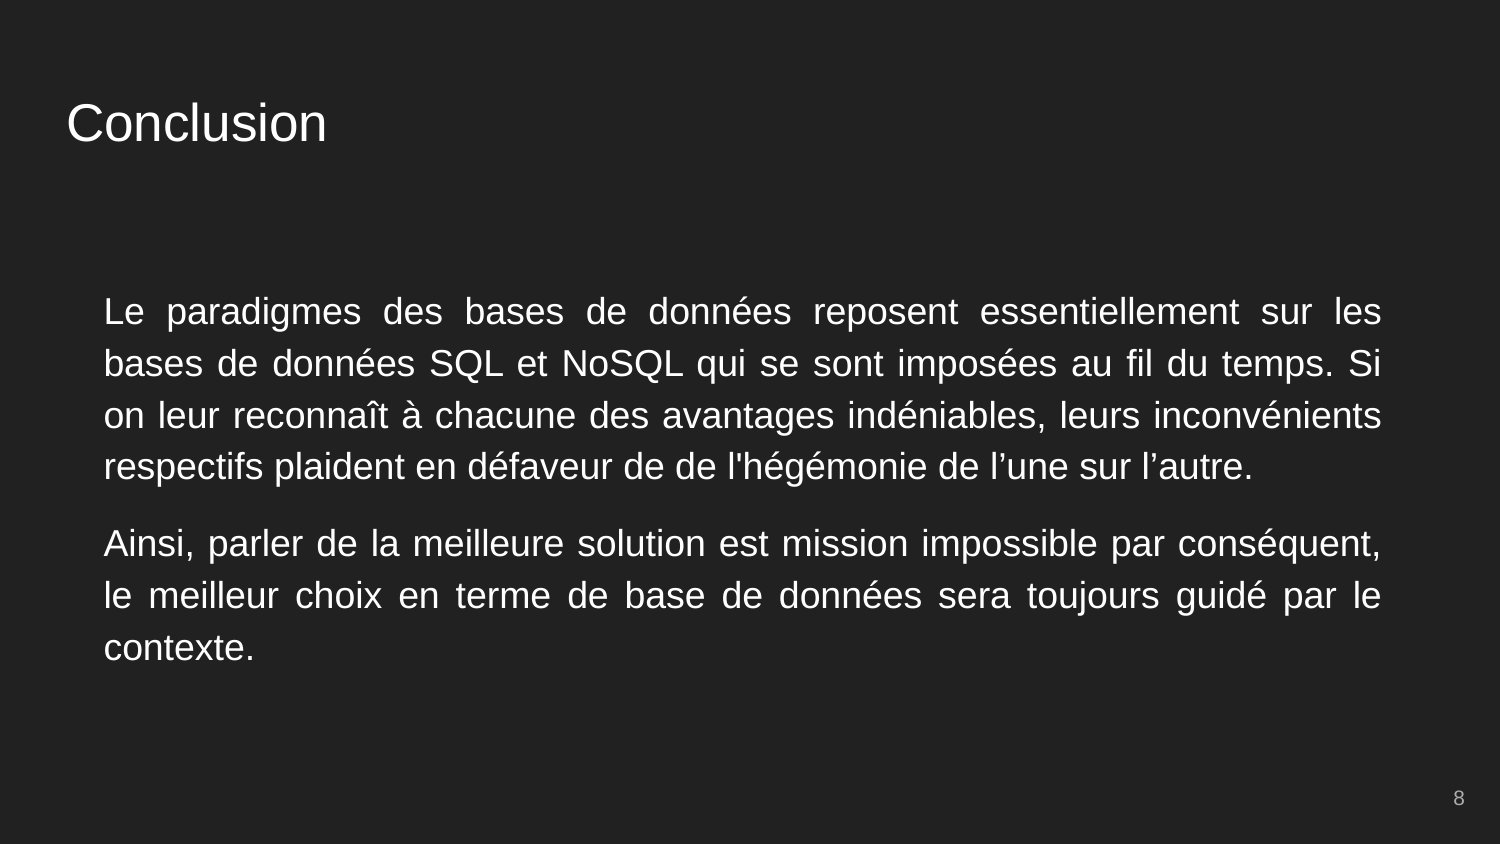

# Conclusion
Le paradigmes des bases de données reposent essentiellement sur les bases de données SQL et NoSQL qui se sont imposées au fil du temps. Si on leur reconnaît à chacune des avantages indéniables, leurs inconvénients respectifs plaident en défaveur de de l'hégémonie de l’une sur l’autre.
Ainsi, parler de la meilleure solution est mission impossible par conséquent, le meilleur choix en terme de base de données sera toujours guidé par le contexte.